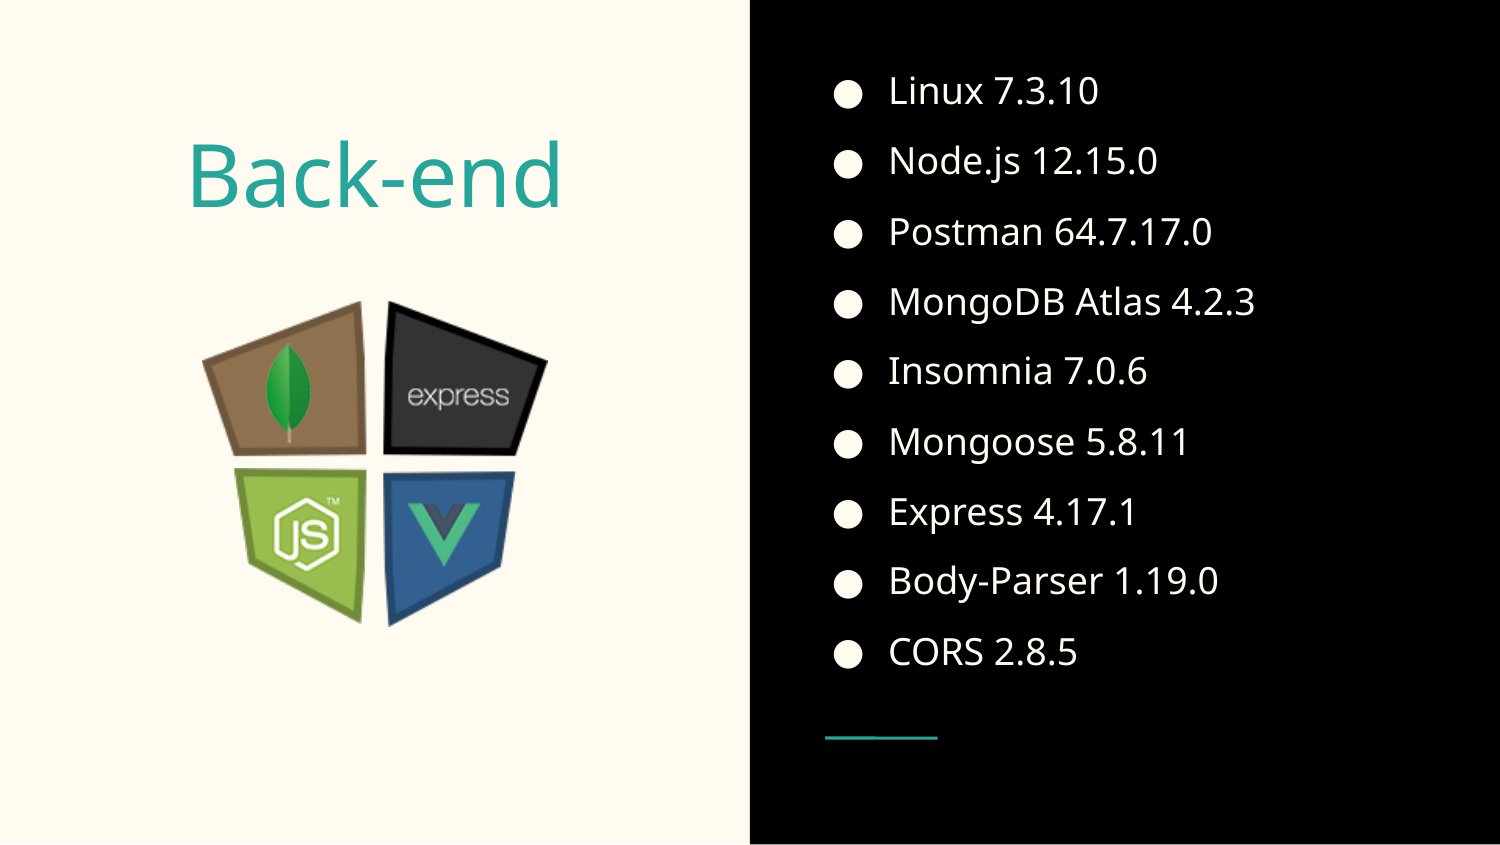

# Back-end
Linux 7.3.10
Node.js 12.15.0
Postman 64.7.17.0
MongoDB Atlas 4.2.3
Insomnia 7.0.6
Mongoose 5.8.11
Express 4.17.1
Body-Parser 1.19.0
CORS 2.8.5